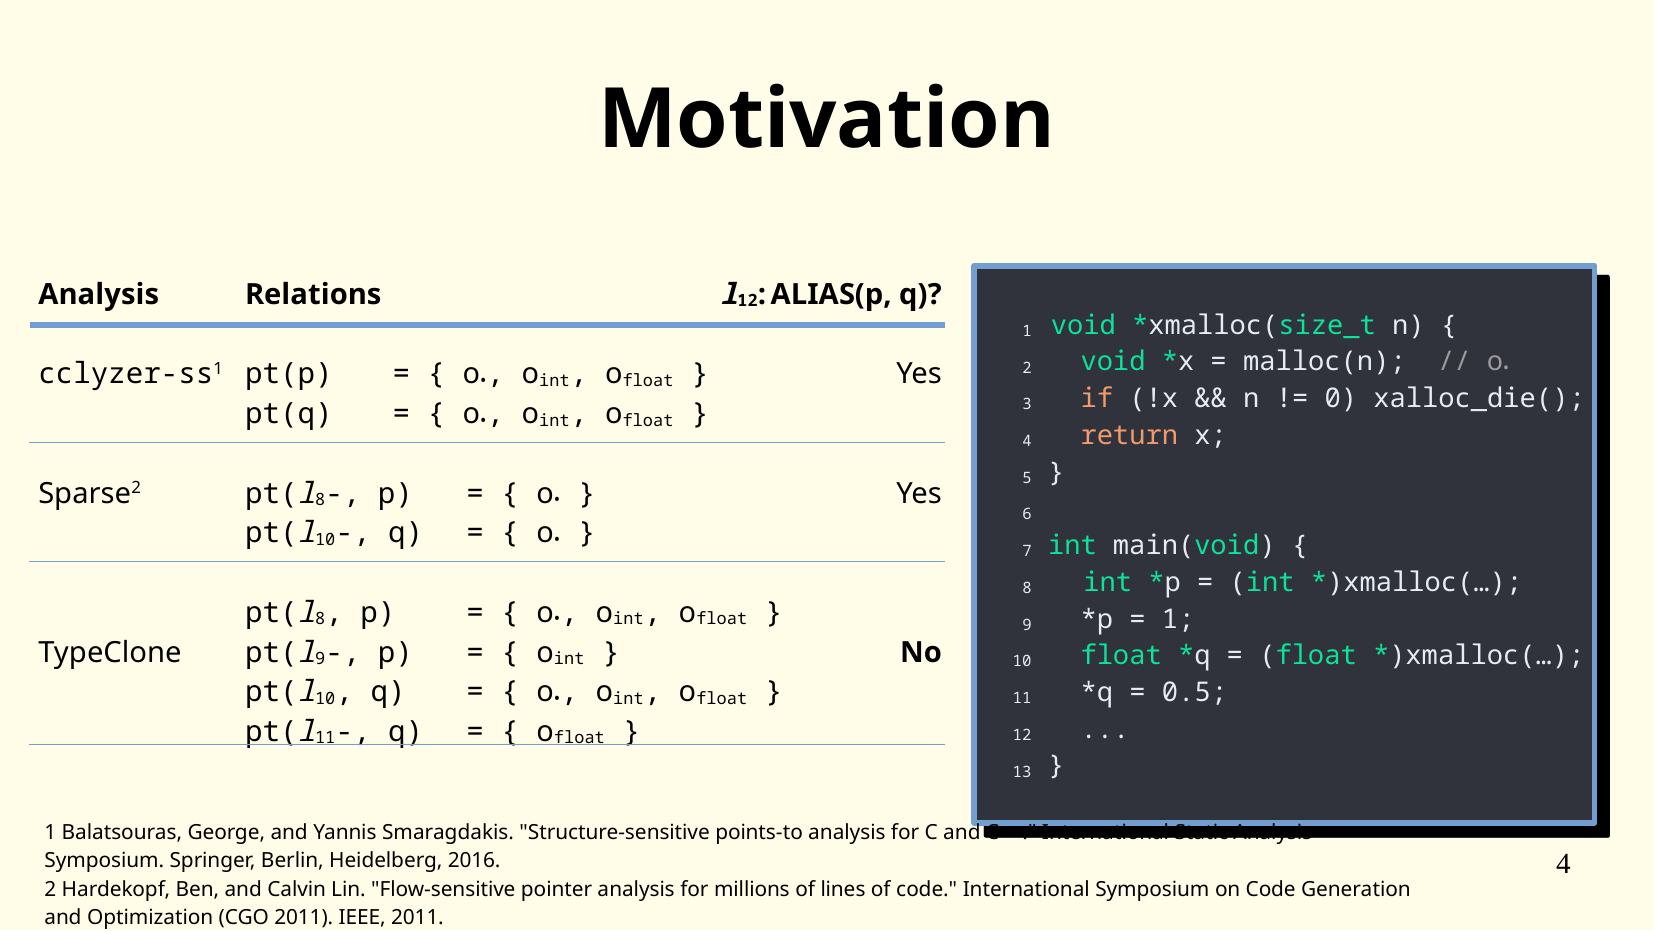

# Motivation
Analysis
cclyzer-ss1
--
Sparse2
--
--
--
TypeClone
Relations
pt(p)	= { o•, oint, ofloat }
pt(q)	= { o•, oint, ofloat }
pt(l8-, p)	= { o• }
pt(l10-, q)	= { o• }
pt(l8, p)	= { o•, oint, ofloat }
pt(l9-, p)	= { oint }
pt(l10, q)	= { o•, oint, ofloat }
pt(l11-, q)	= { ofloat }
 1 void *xmalloc(size_t n) {
 2 void *x = malloc(n); // o•
 3 if (!x && n != 0) xalloc_die();
 4 return x;
 5 }
 6
 7 int main(void) {
 8 int *p = (int *)xmalloc(…);
 9 *p = 1;
10 float *q = (float *)xmalloc(…);
11 *q = 0.5;
12 ...
13 }
l12: ALIAS(p, q)?
Yes
Yes
No
1 Balatsouras, George, and Yannis Smaragdakis. "Structure-sensitive points-to analysis for C and C++." International Static Analysis Symposium. Springer, Berlin, Heidelberg, 2016.
2 Hardekopf, Ben, and Calvin Lin. "Flow-sensitive pointer analysis for millions of lines of code." International Symposium on Code Generation and Optimization (CGO 2011). IEEE, 2011.
4